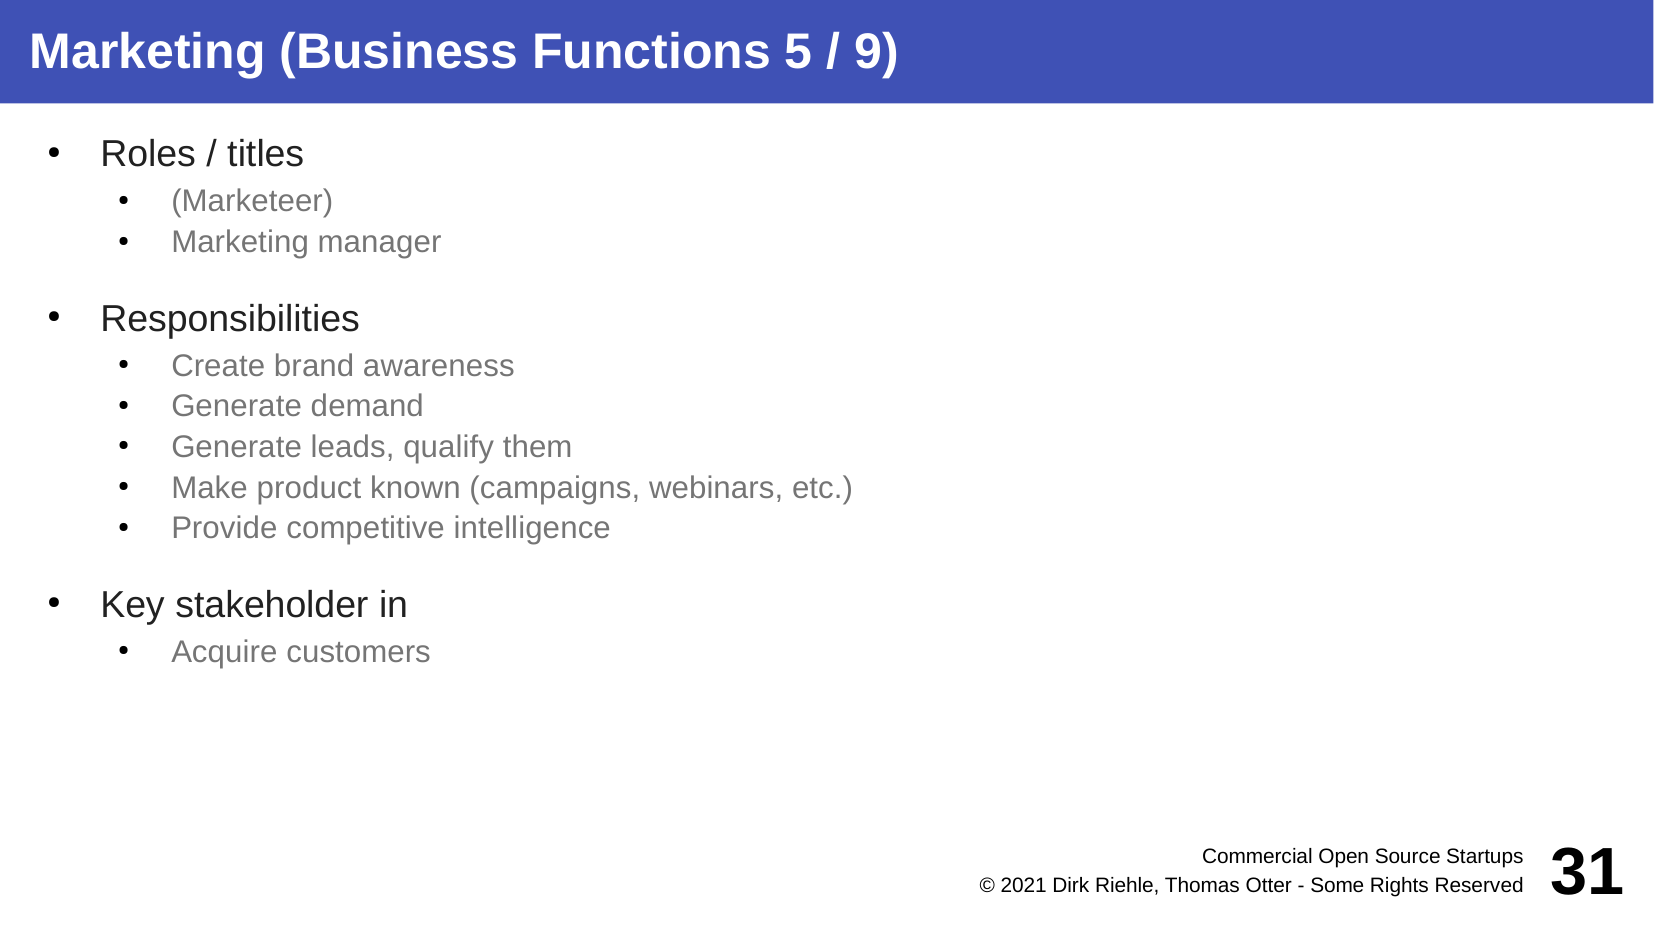

# Marketing (Business Functions 5 / 9)
Roles / titles
(Marketeer)
Marketing manager
Responsibilities
Create brand awareness
Generate demand
Generate leads, qualify them
Make product known (campaigns, webinars, etc.)
Provide competitive intelligence
Key stakeholder in
Acquire customers
Commercial Open Source Startups
31
© 2021 Dirk Riehle, Thomas Otter - Some Rights Reserved